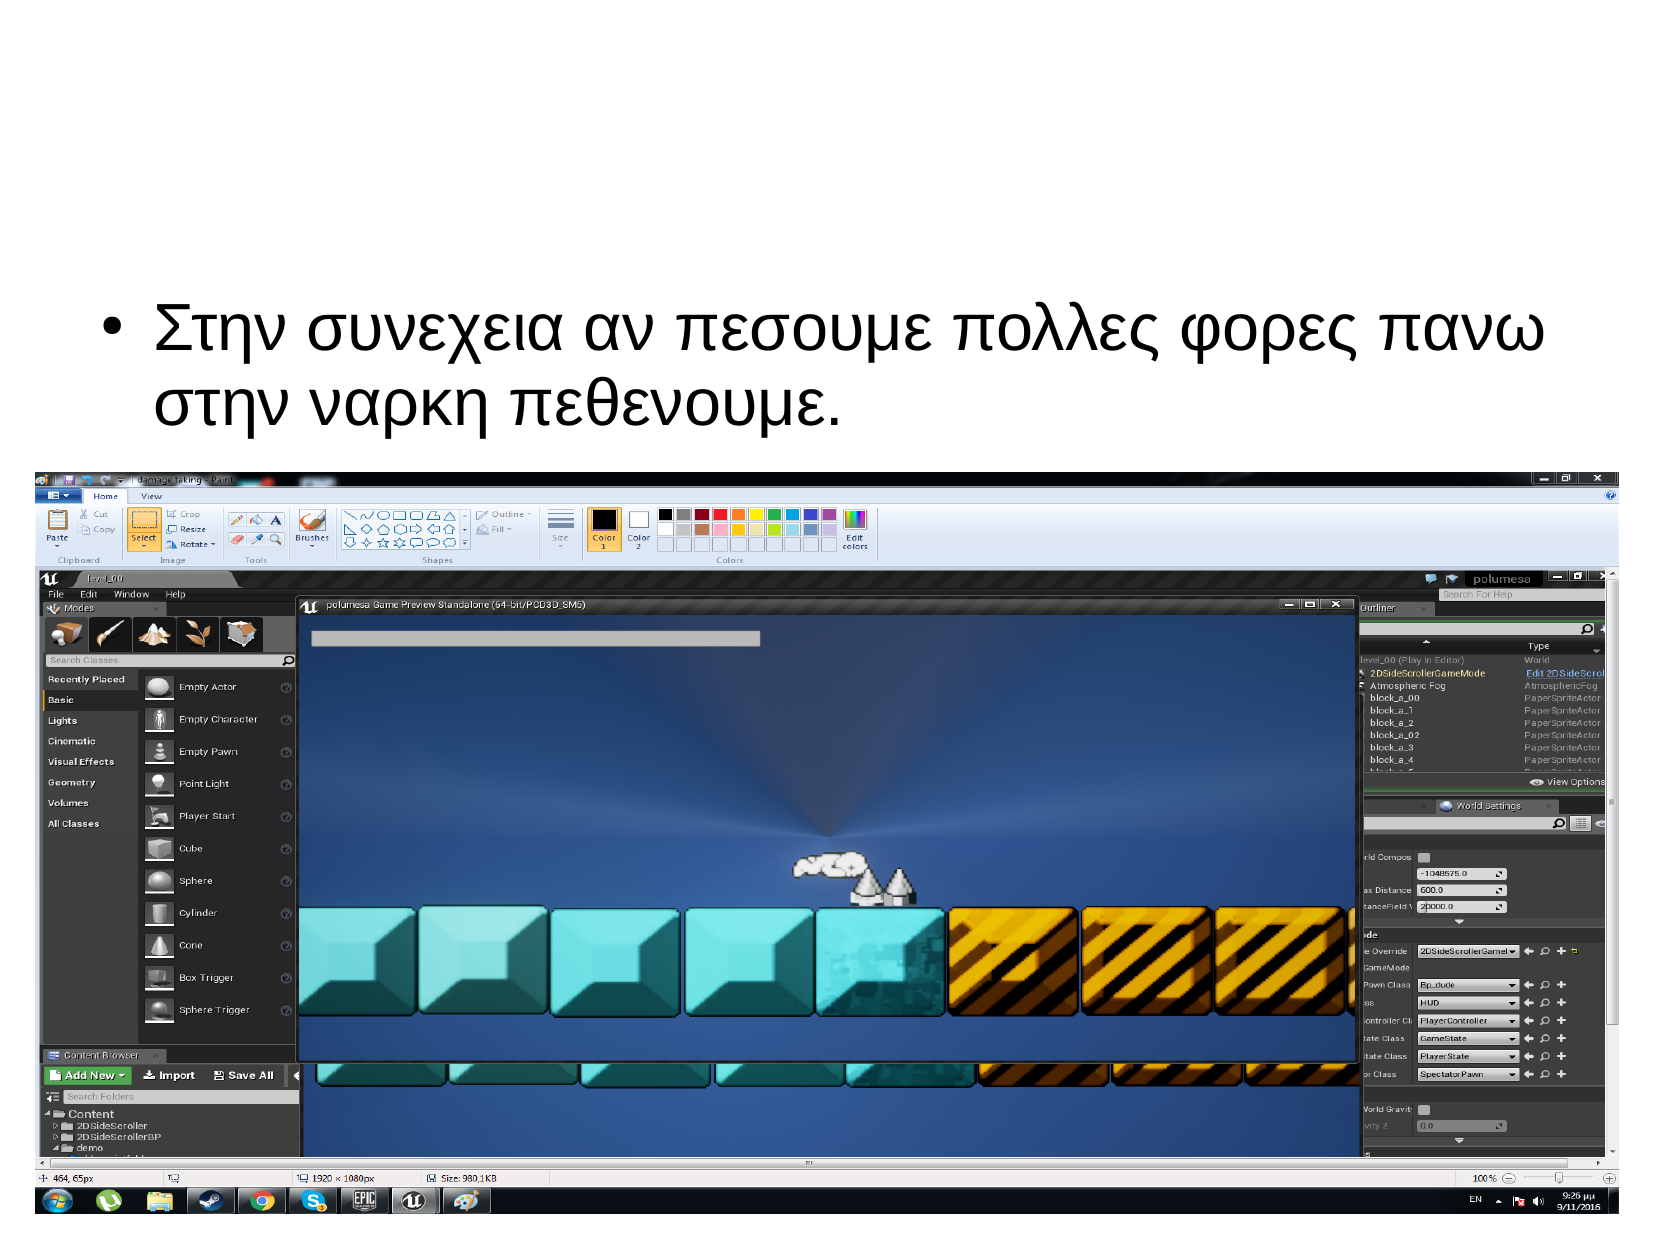

#
Στην συνεχεια αν πεσουμε πολλες φορες πανω στην ναρκη πεθενουμε.